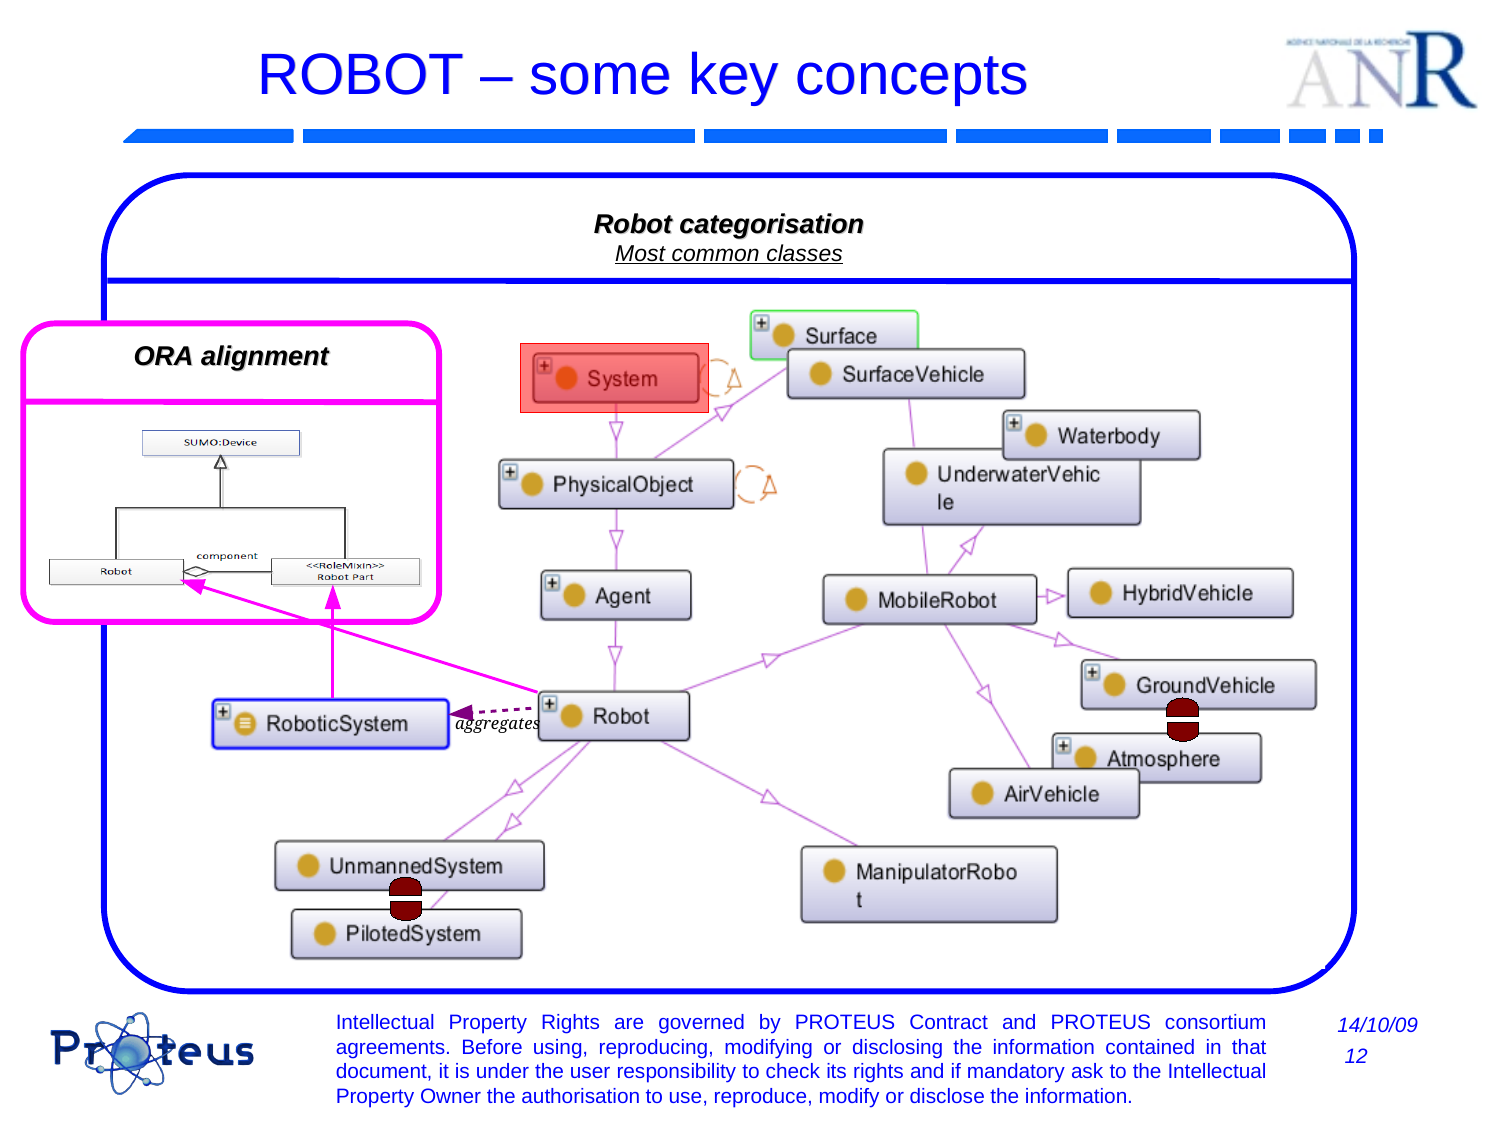

# ROBOT – some key concepts
Robot categorisation
Most common classes
ORA alignment
aggregates